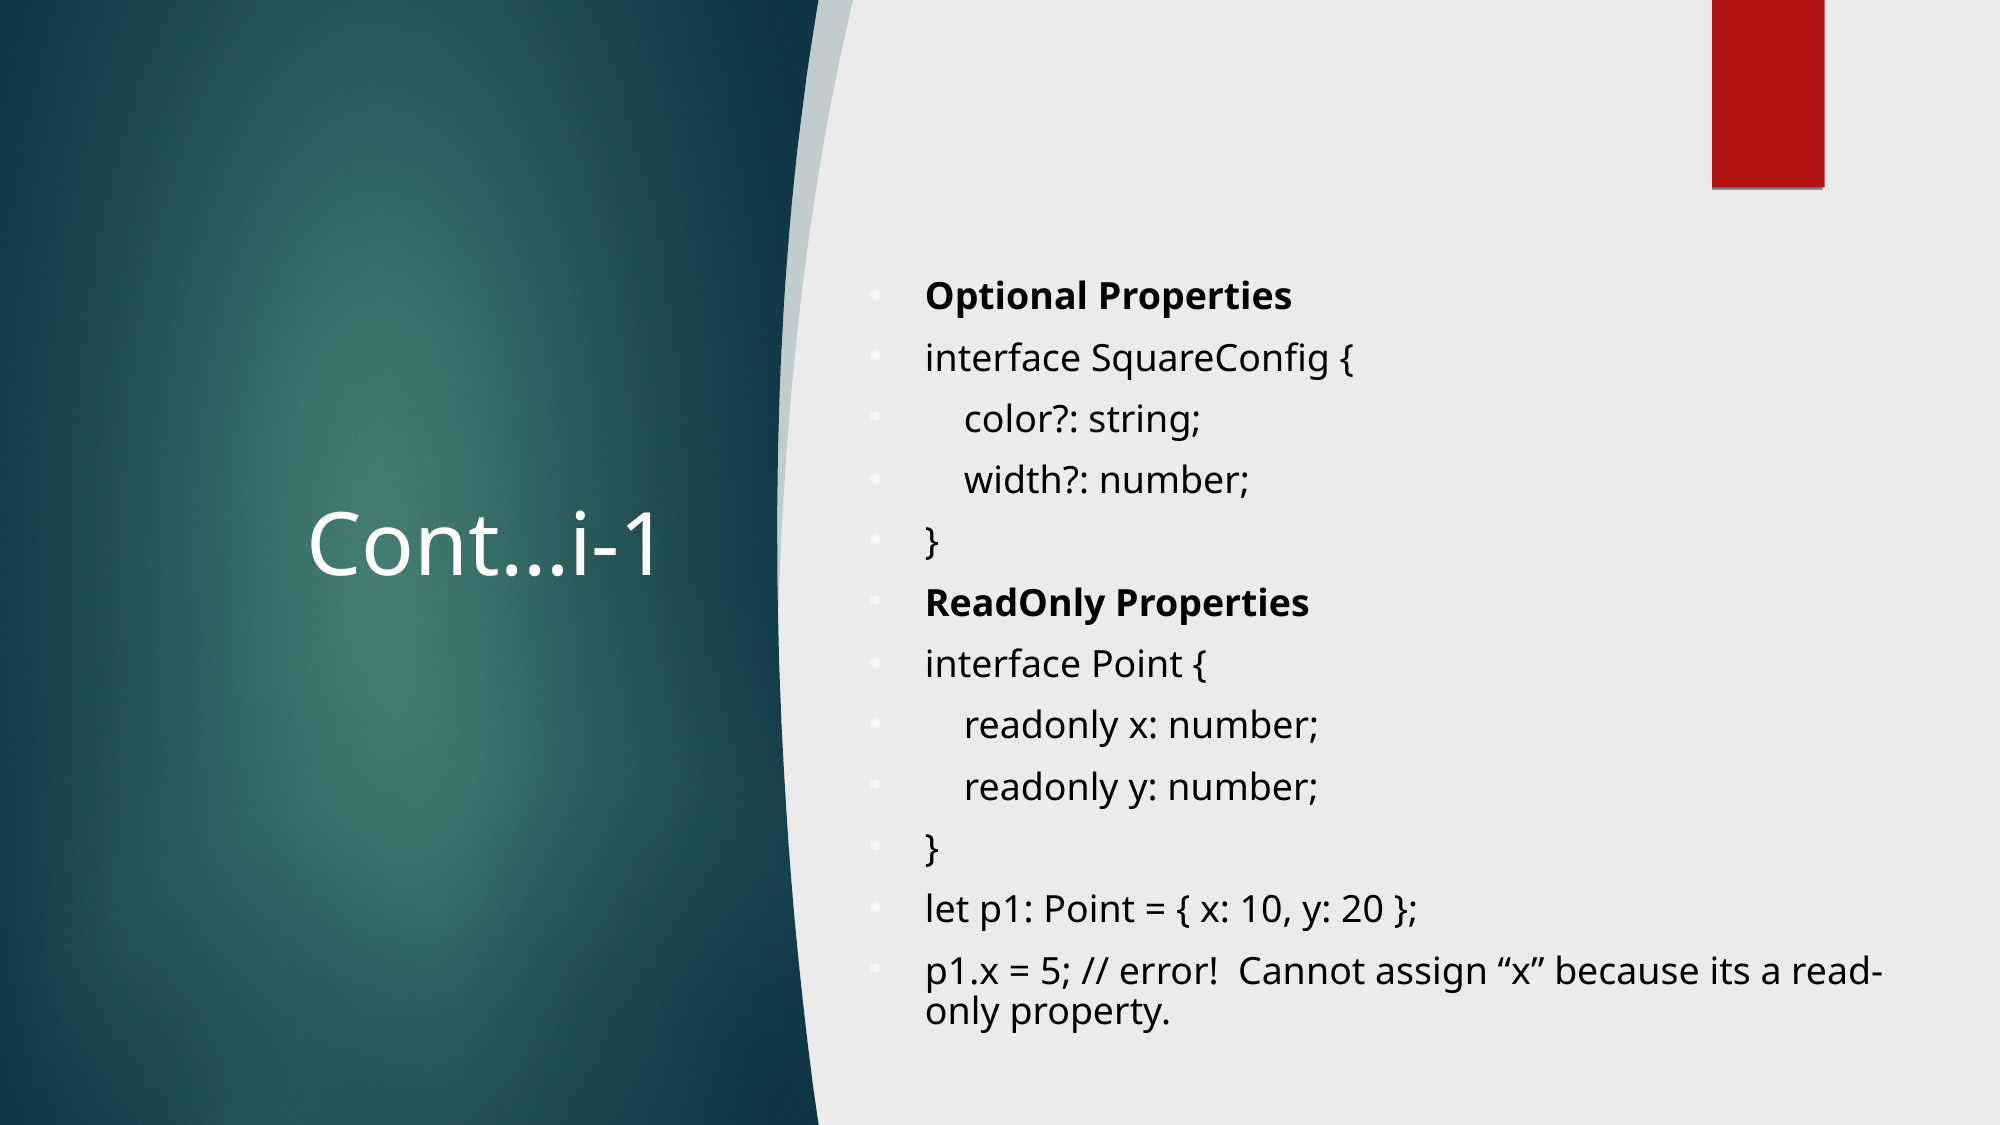

# Cont…i-1
Optional Properties
interface SquareConfig {
 color?: string;
 width?: number;
}
ReadOnly Properties
interface Point {
 readonly x: number;
 readonly y: number;
}
let p1: Point = { x: 10, y: 20 };
p1.x = 5; // error! Cannot assign “x” because its a read-only property.